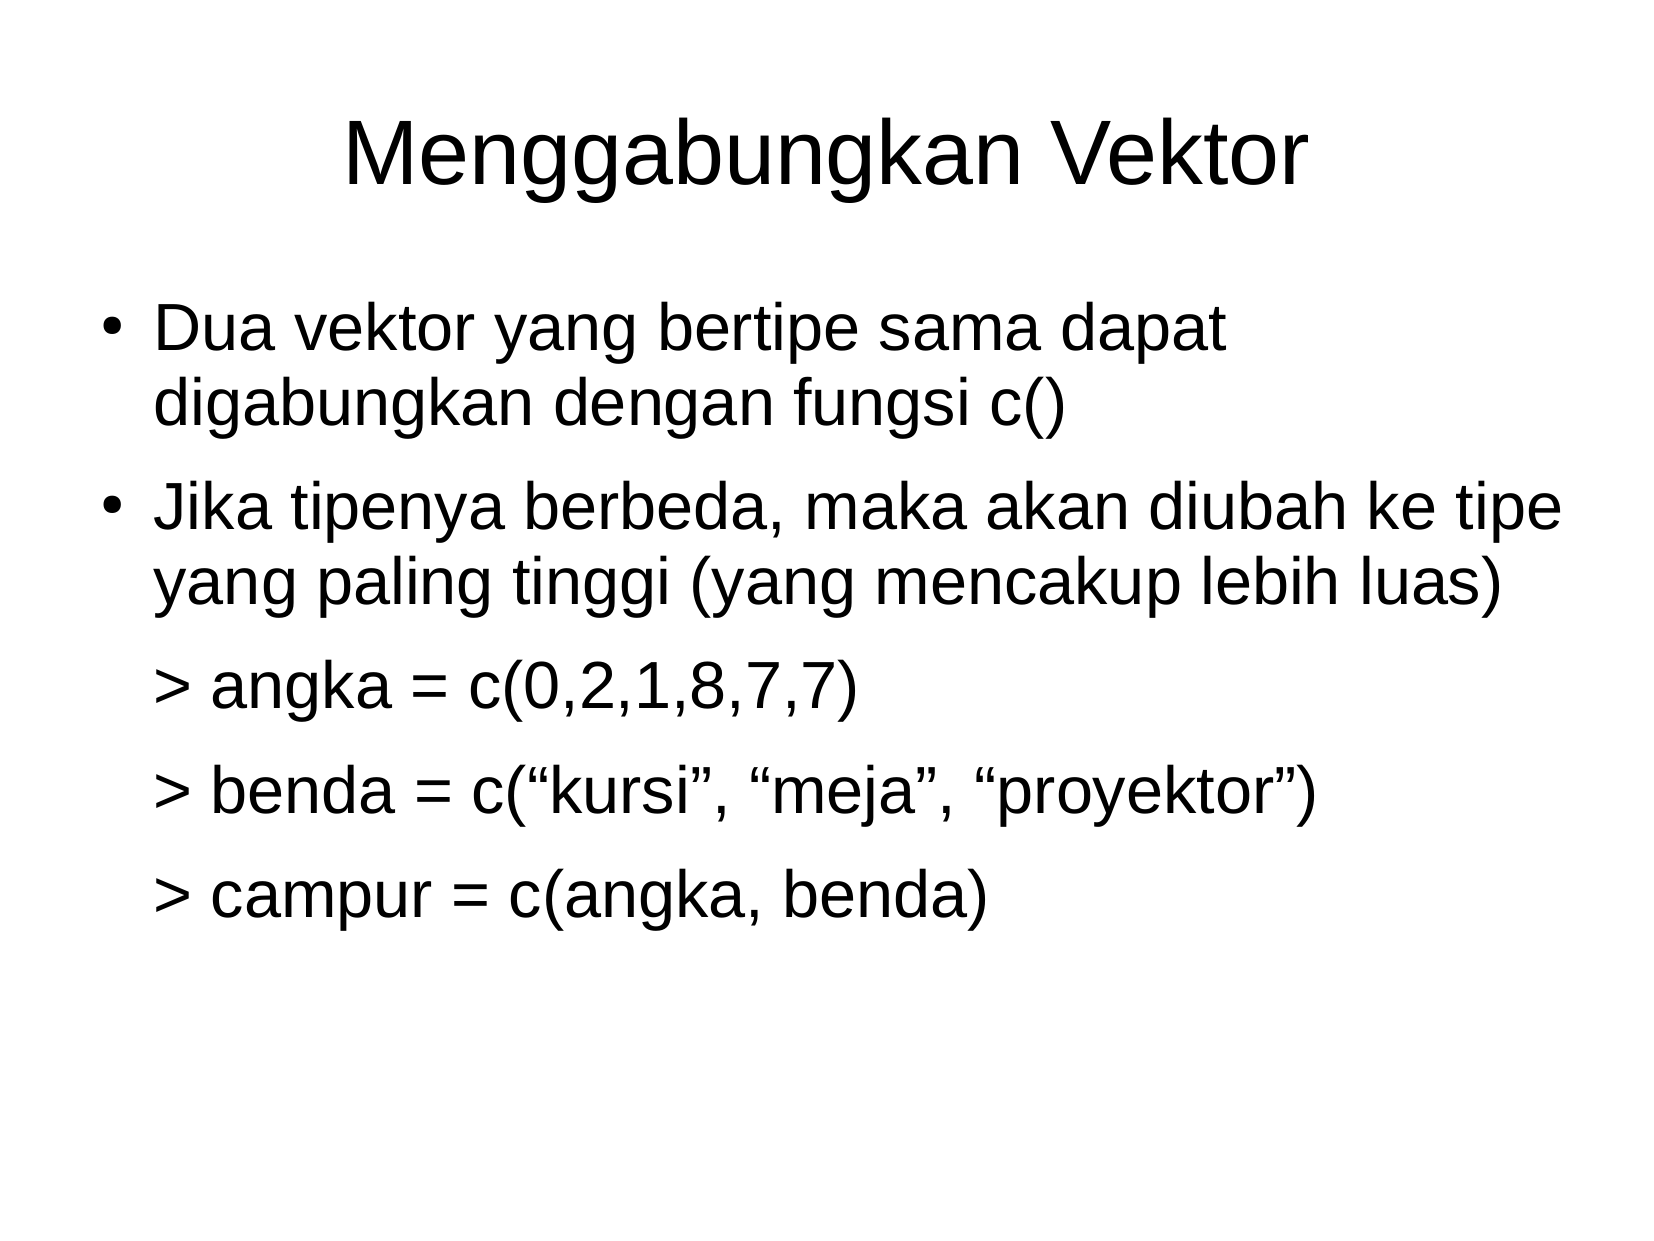

# Menggabungkan Vektor
Dua vektor yang bertipe sama dapat digabungkan dengan fungsi c()
Jika tipenya berbeda, maka akan diubah ke tipe yang paling tinggi (yang mencakup lebih luas)
> angka = c(0,2,1,8,7,7)
> benda = c(“kursi”, “meja”, “proyektor”)
> campur = c(angka, benda)